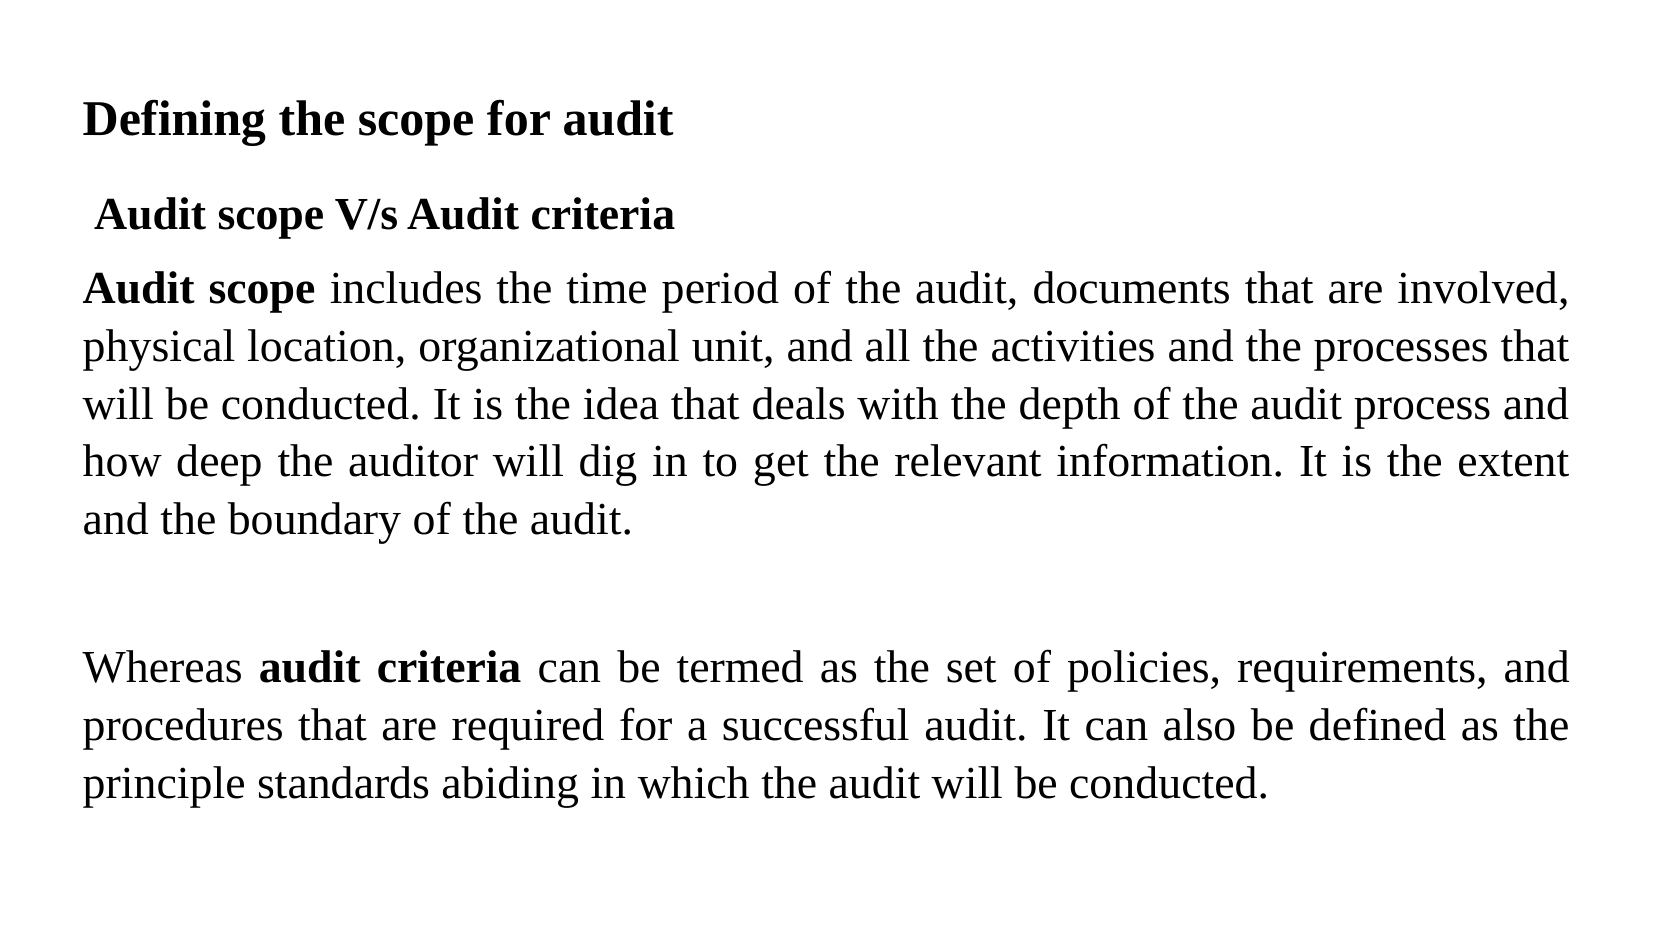

# Defining the scope for audit
 Audit scope V/s Audit criteria
Audit scope includes the time period of the audit, documents that are involved, physical location, organizational unit, and all the activities and the processes that will be conducted. It is the idea that deals with the depth of the audit process and how deep the auditor will dig in to get the relevant information. It is the extent and the boundary of the audit.
Whereas audit criteria can be termed as the set of policies, requirements, and procedures that are required for a successful audit. It can also be defined as the principle standards abiding in which the audit will be conducted.